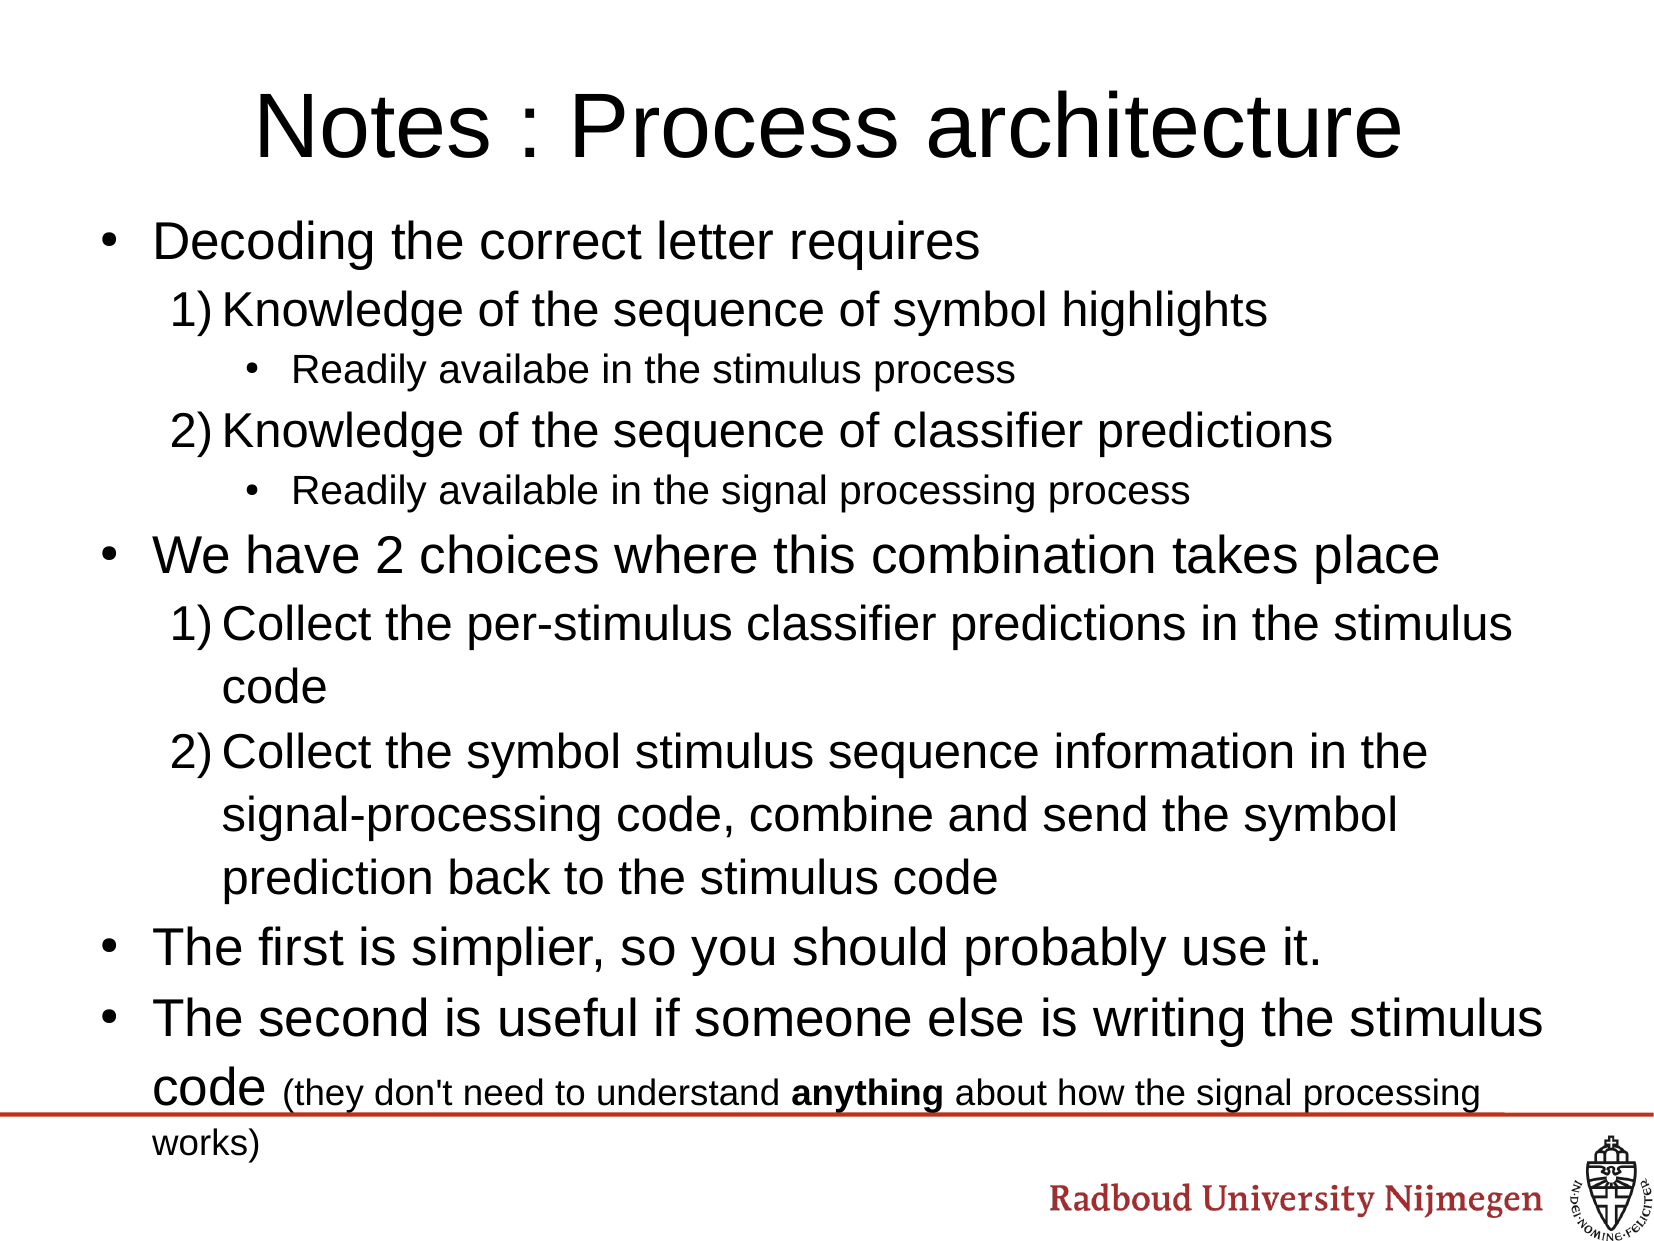

# Notes : Process architecture
Decoding the correct letter requires
Knowledge of the sequence of symbol highlights
Readily availabe in the stimulus process
Knowledge of the sequence of classifier predictions
Readily available in the signal processing process
We have 2 choices where this combination takes place
Collect the per-stimulus classifier predictions in the stimulus code
Collect the symbol stimulus sequence information in the signal-processing code, combine and send the symbol prediction back to the stimulus code
The first is simplier, so you should probably use it.
The second is useful if someone else is writing the stimulus code (they don't need to understand anything about how the signal processing works)